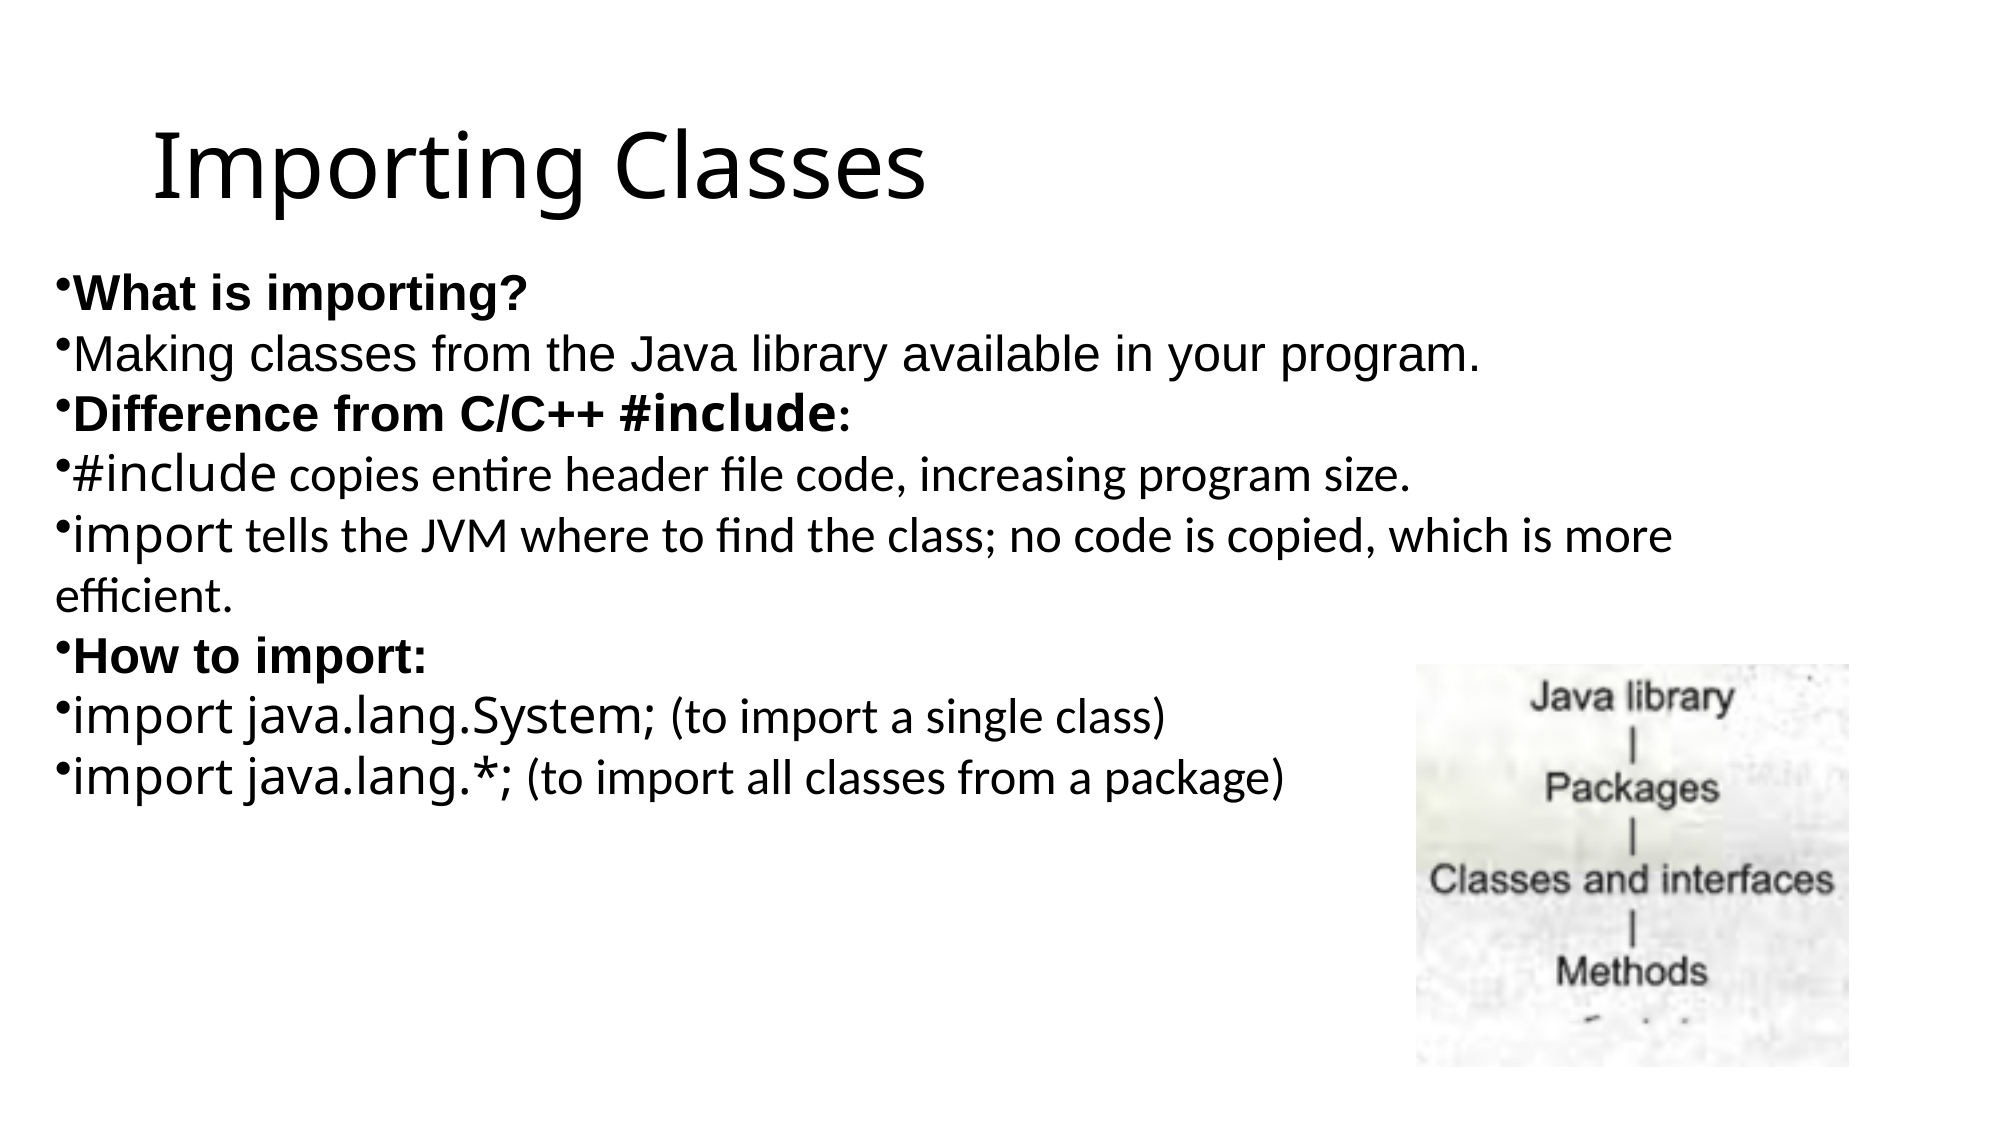

# Importing Classes
What is importing?
Making classes from the Java library available in your program.
Difference from C/C++ #include:
#include copies entire header file code, increasing program size.
import tells the JVM where to find the class; no code is copied, which is more efficient.
How to import:
import java.lang.System; (to import a single class)
import java.lang.*; (to import all classes from a package)